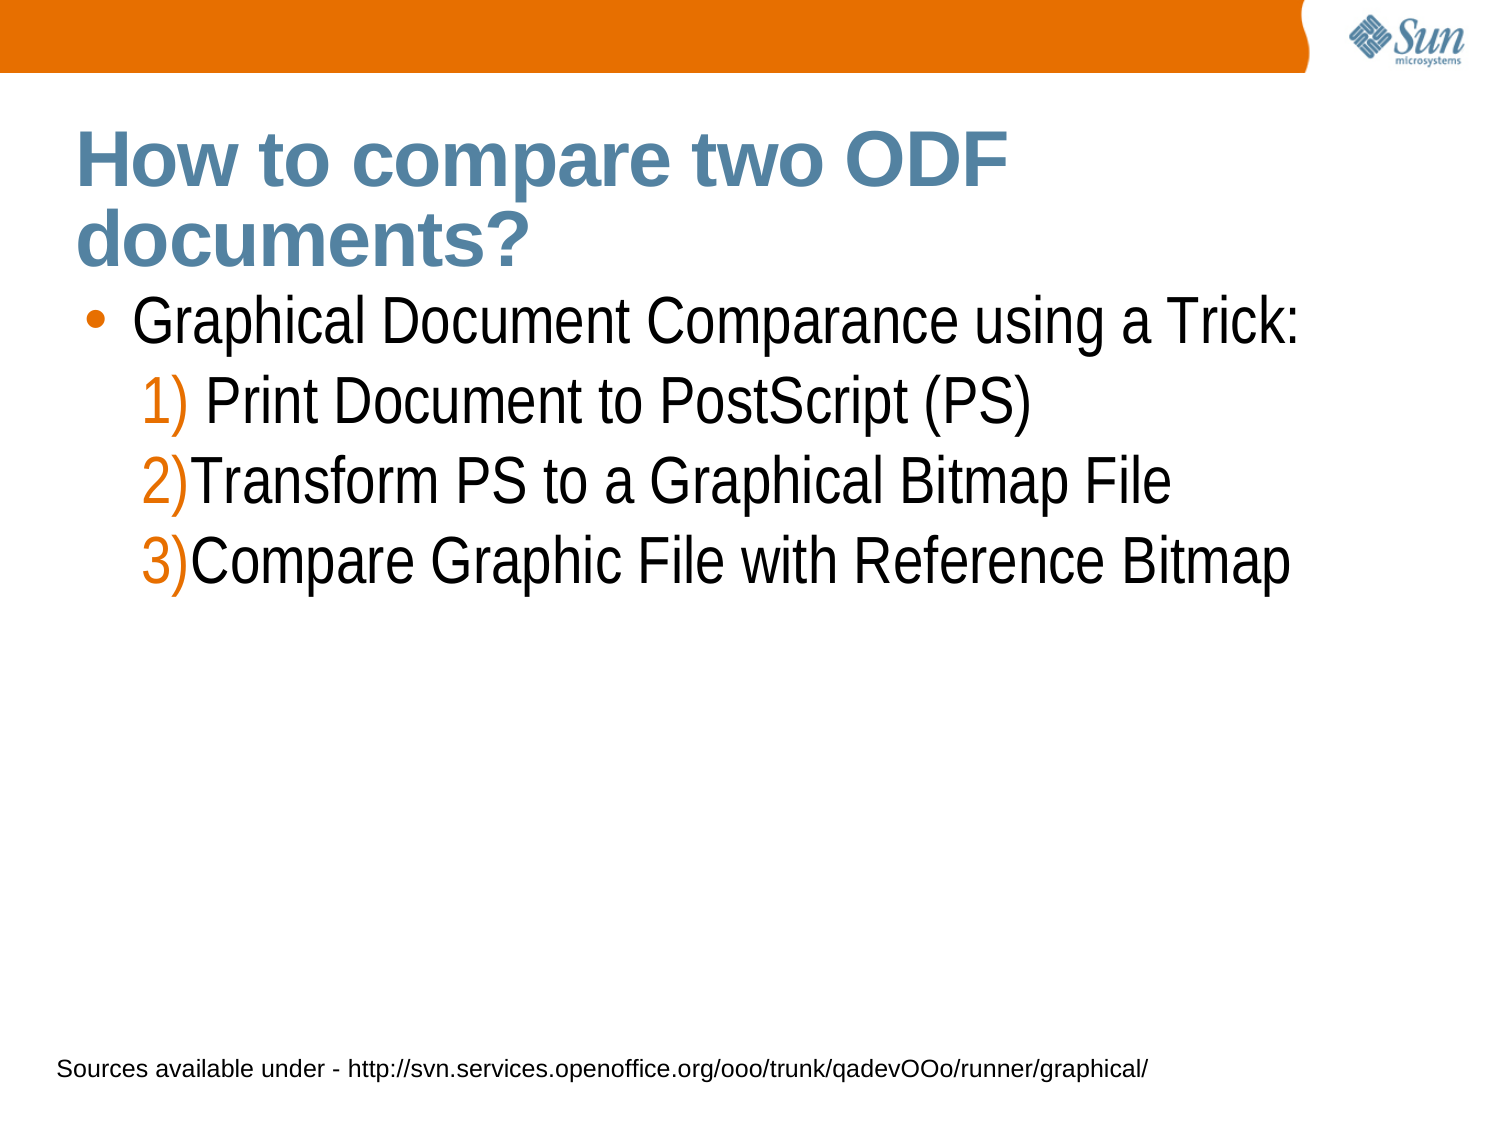

# How to compare two ODF documents?
Graphical Document Comparance using a Trick:
 Print Document to PostScript (PS)
Transform PS to a Graphical Bitmap File
Compare Graphic File with Reference Bitmap
Sources available under - http://svn.services.openoffice.org/ooo/trunk/qadevOOo/runner/graphical/